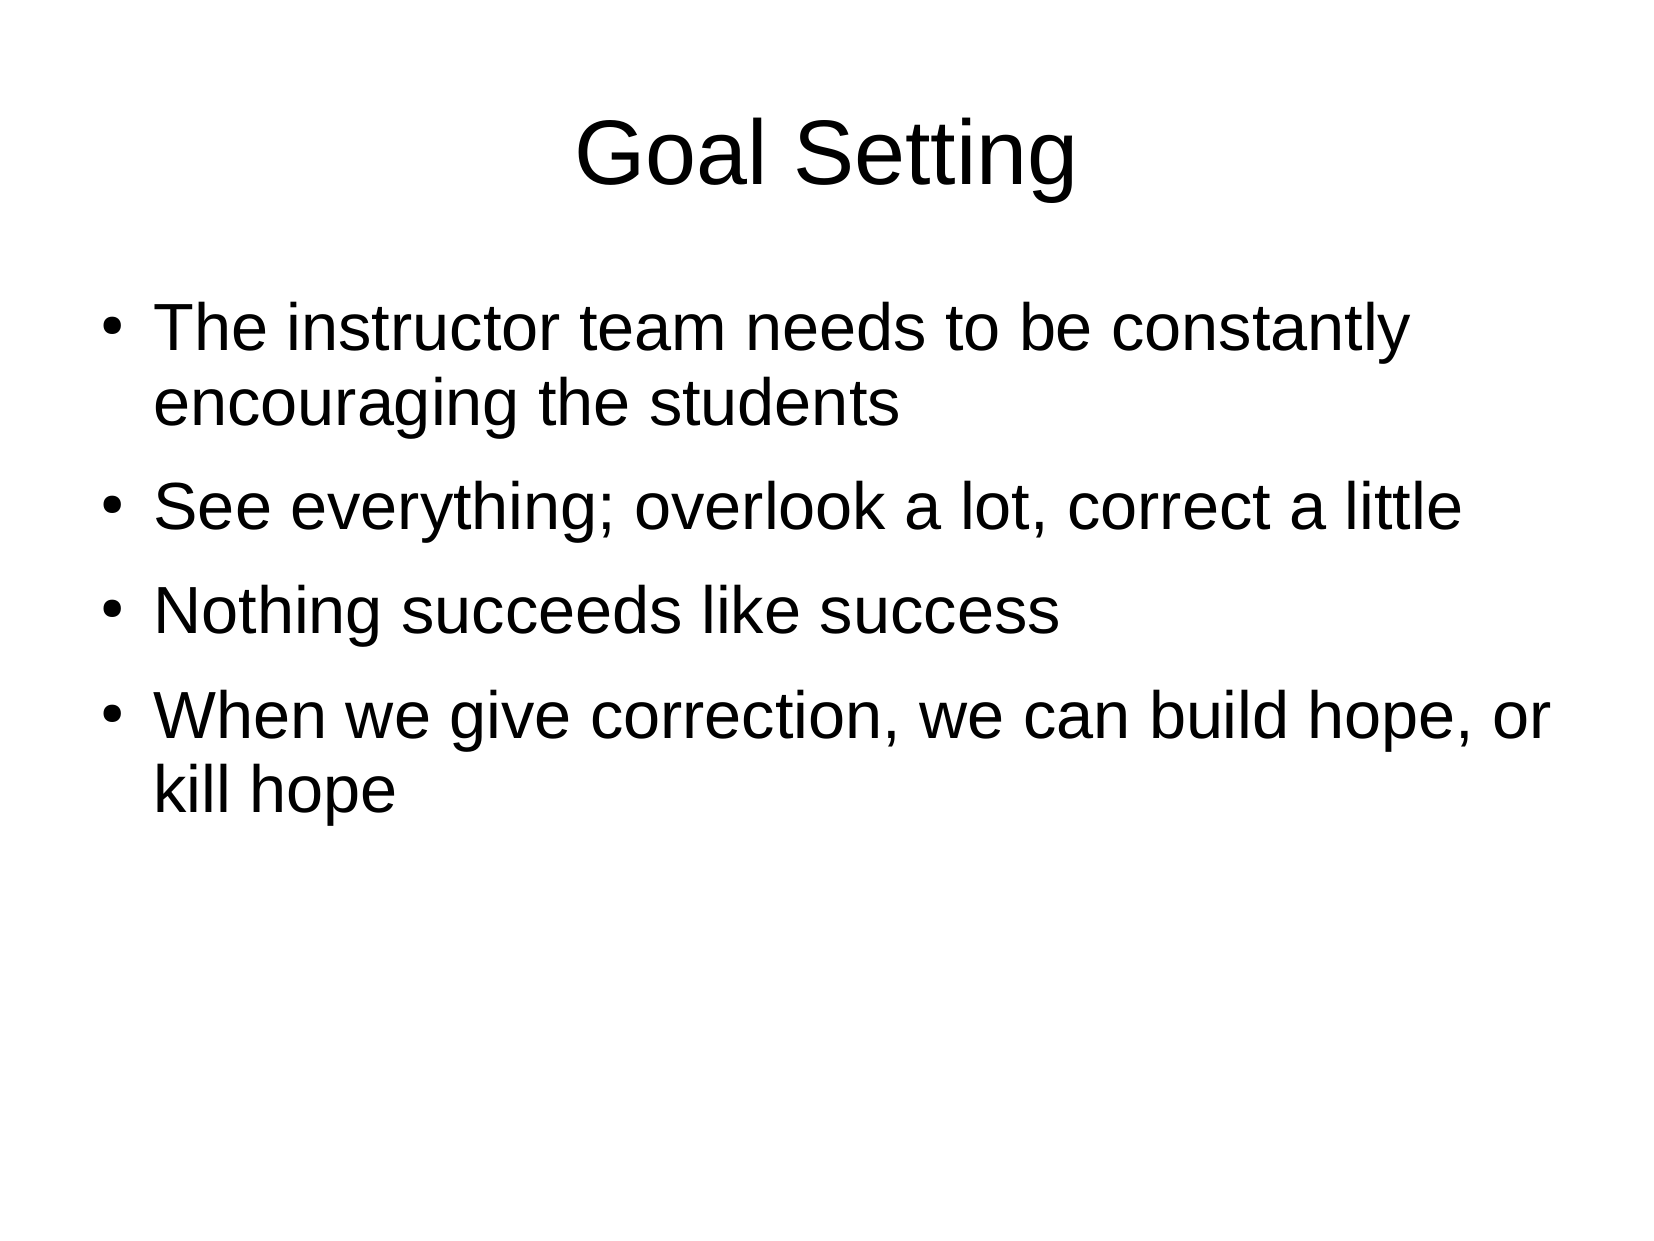

# Goal Setting
The instructor team needs to be constantly encouraging the students
See everything; overlook a lot, correct a little
Nothing succeeds like success
When we give correction, we can build hope, or kill hope